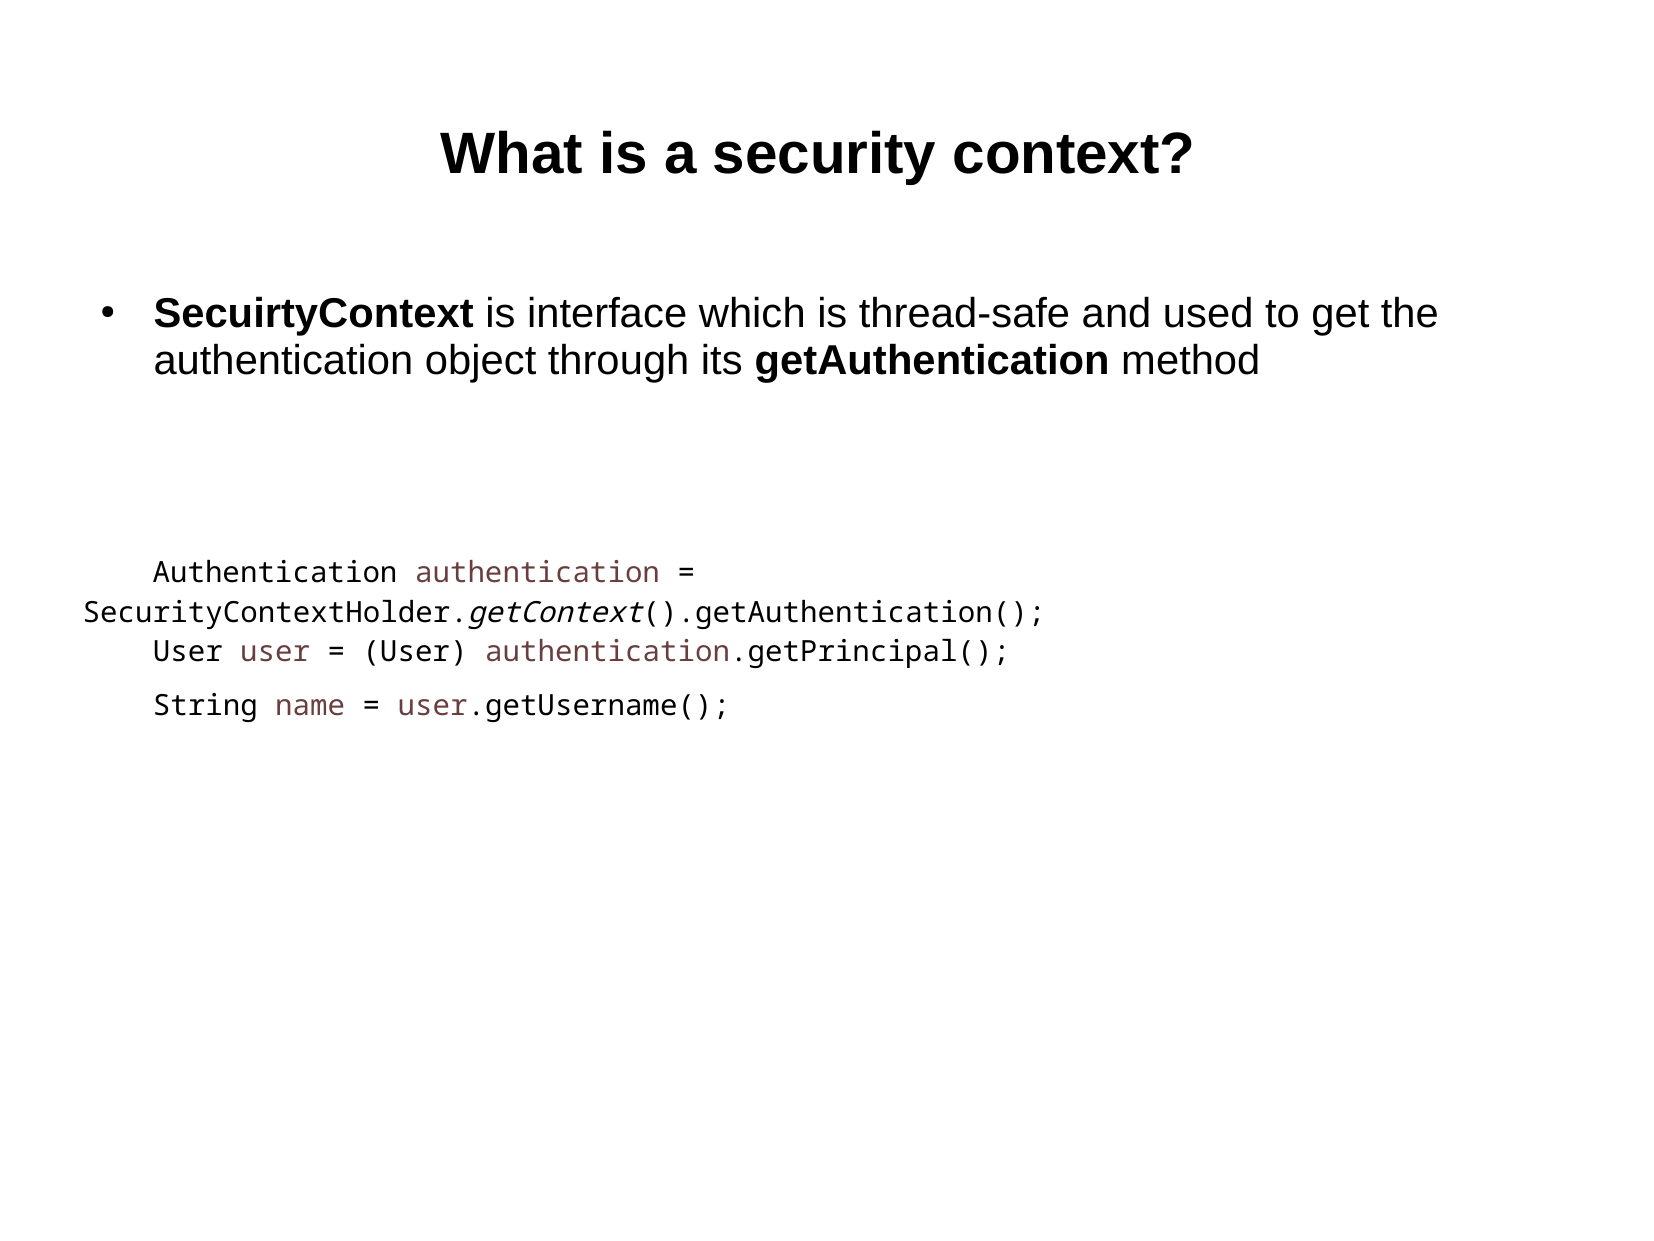

# What is a security context?
SecuirtyContext is interface which is thread-safe and used to get the authentication object through its getAuthentication method
 Authentication authentication = SecurityContextHolder.getContext().getAuthentication();
 User user = (User) authentication.getPrincipal();
 String name = user.getUsername();